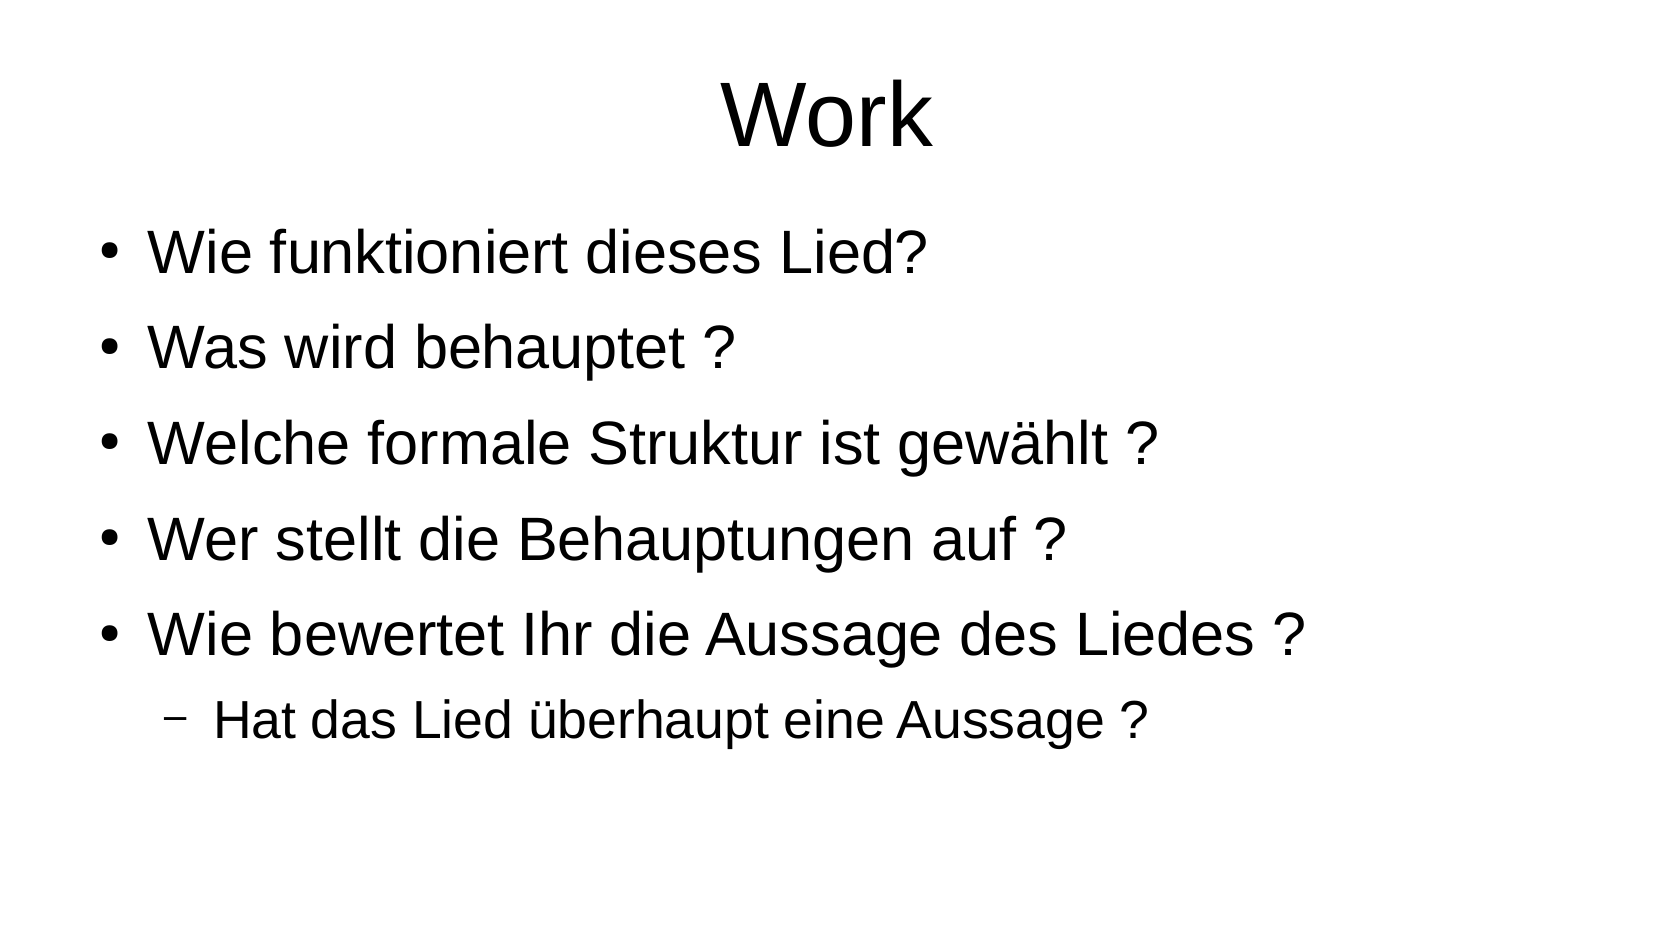

# Work
Wie funktioniert dieses Lied?
Was wird behauptet ?
Welche formale Struktur ist gewählt ?
Wer stellt die Behauptungen auf ?
Wie bewertet Ihr die Aussage des Liedes ?
Hat das Lied überhaupt eine Aussage ?